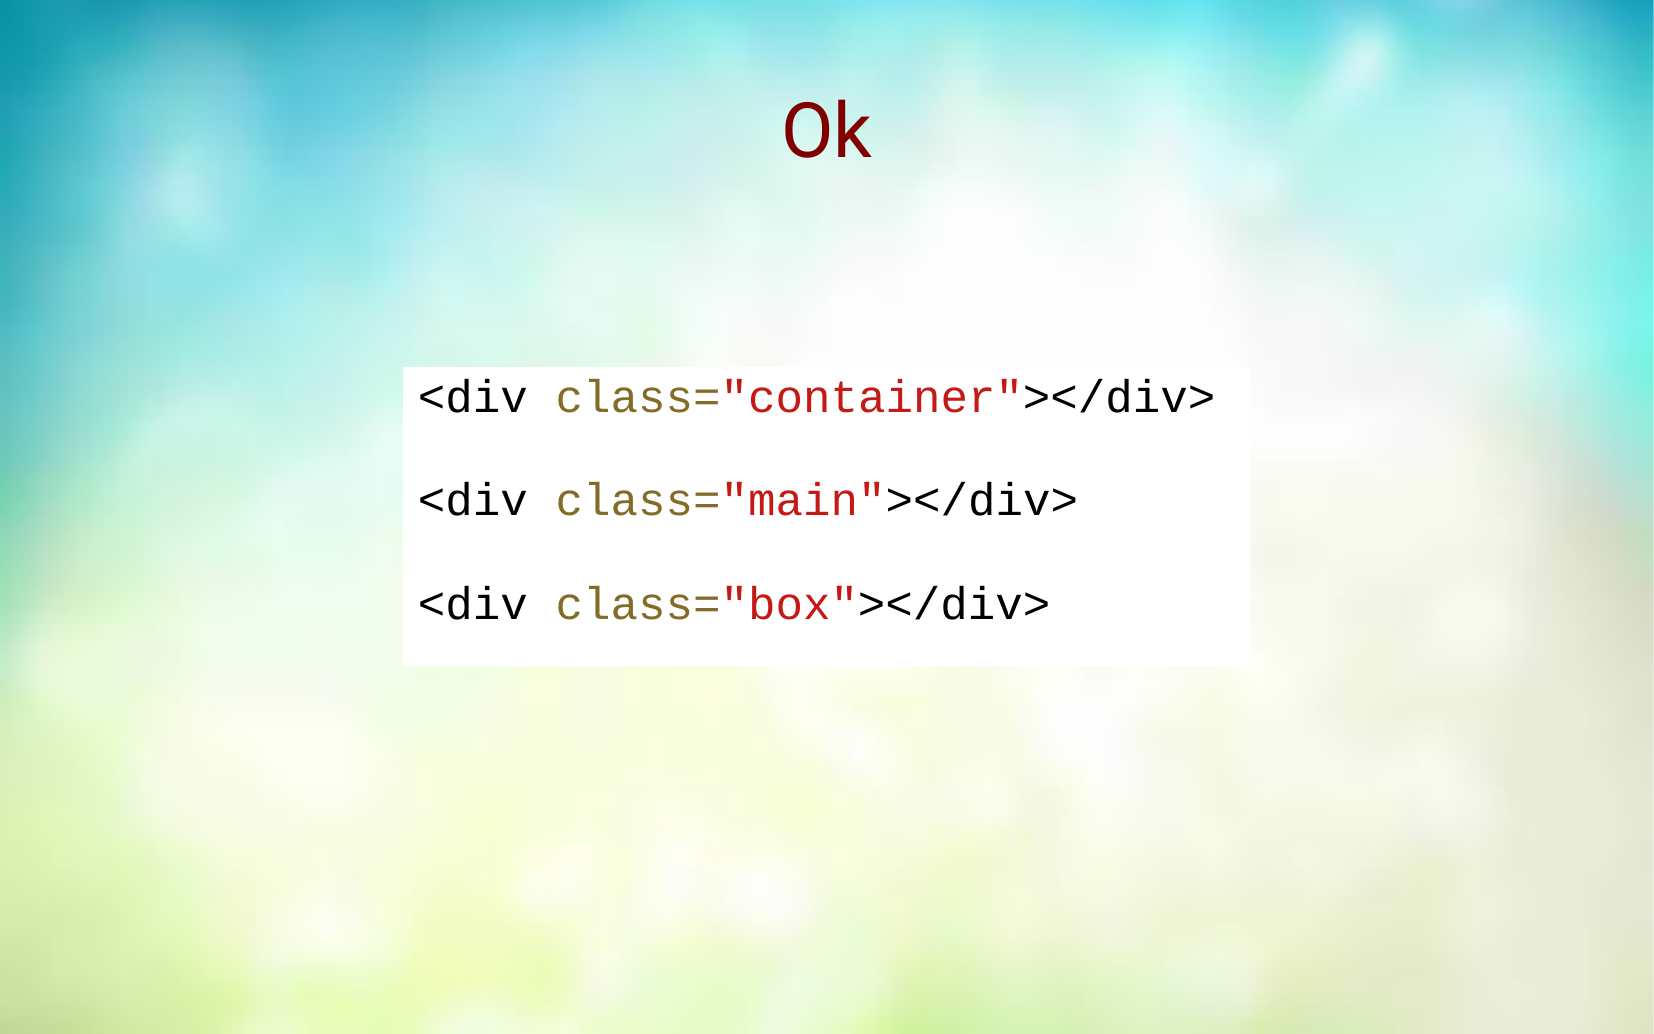

# Ok
<div class="container"></div>
<div class="main"></div>
<div class="box"></div>